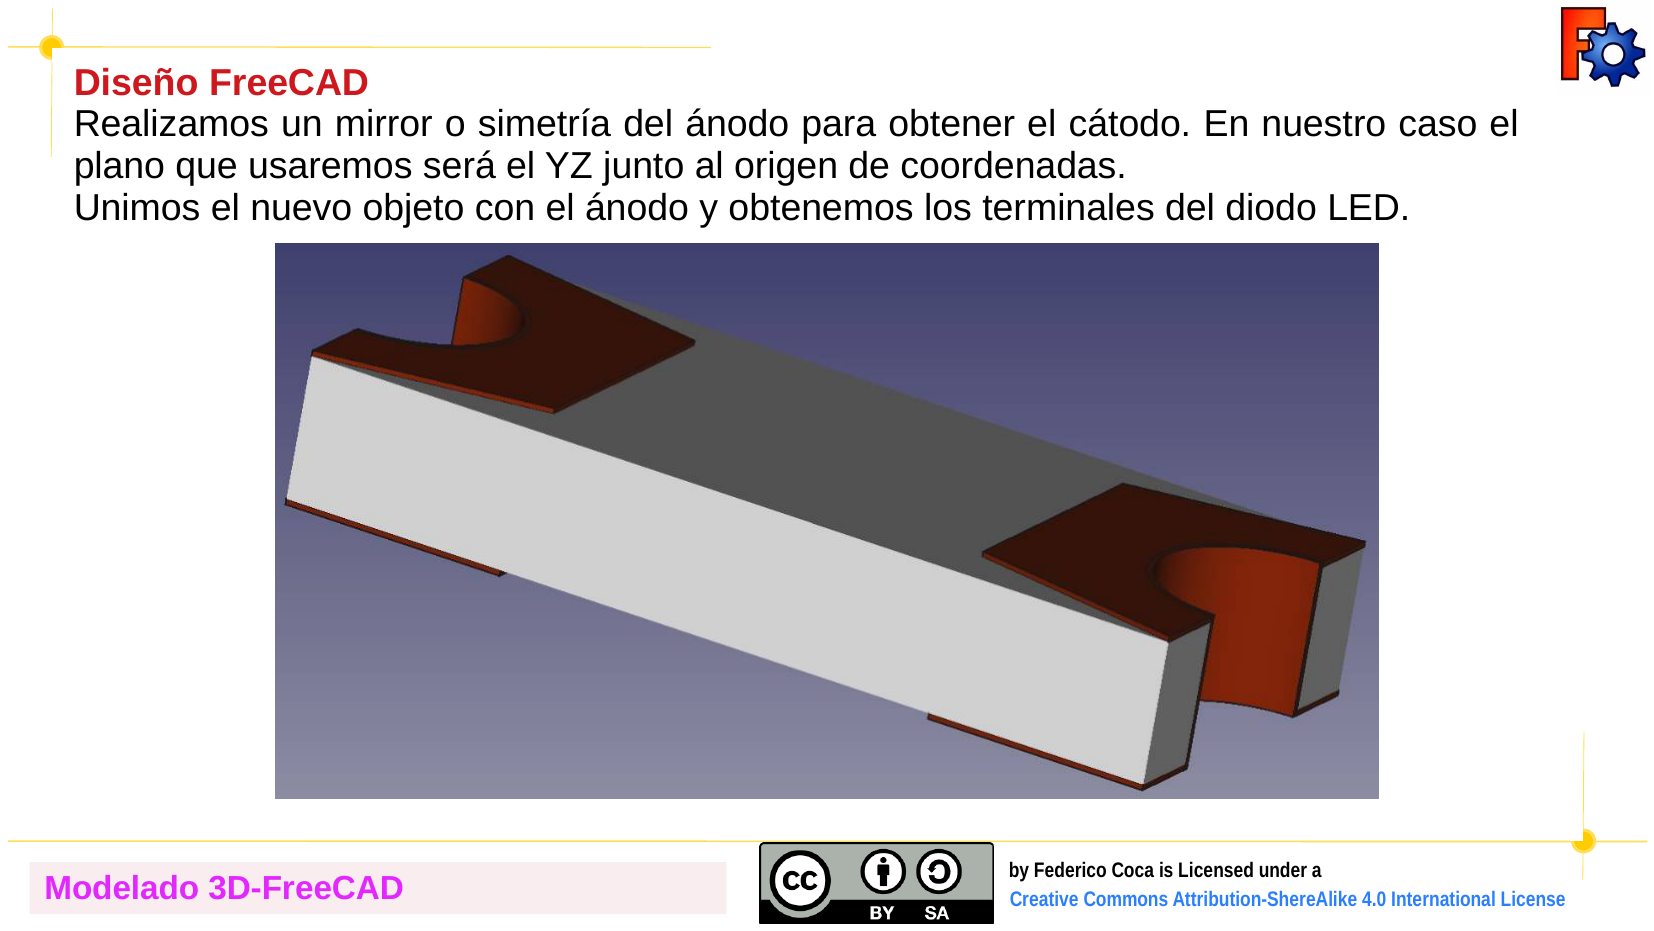

Diseño FreeCAD
Realizamos un mirror o simetría del ánodo para obtener el cátodo. En nuestro caso el plano que usaremos será el YZ junto al origen de coordenadas.
Unimos el nuevo objeto con el ánodo y obtenemos los terminales del diodo LED.
Modelado 3D-FreeCAD